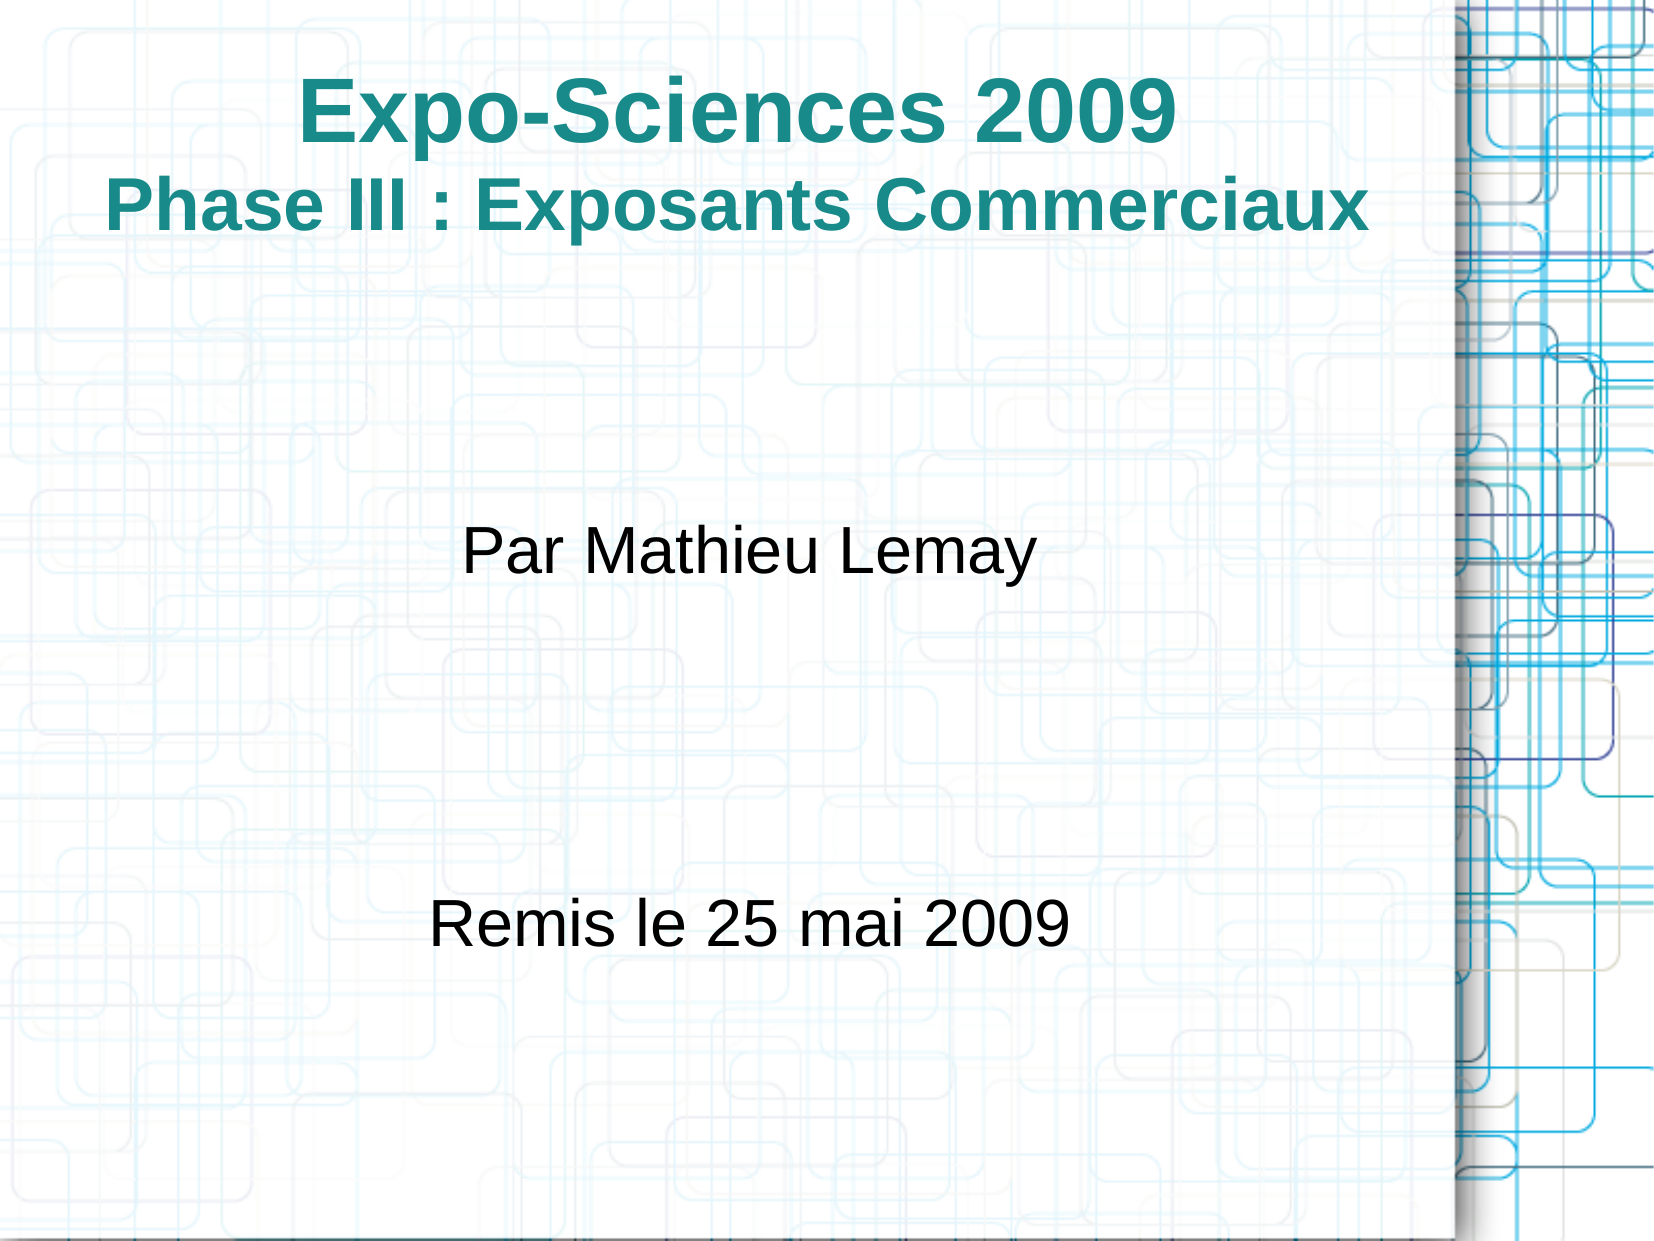

# Expo-Sciences 2009 Phase III : Exposants Commerciaux
Par Mathieu Lemay
Remis le 25 mai 2009